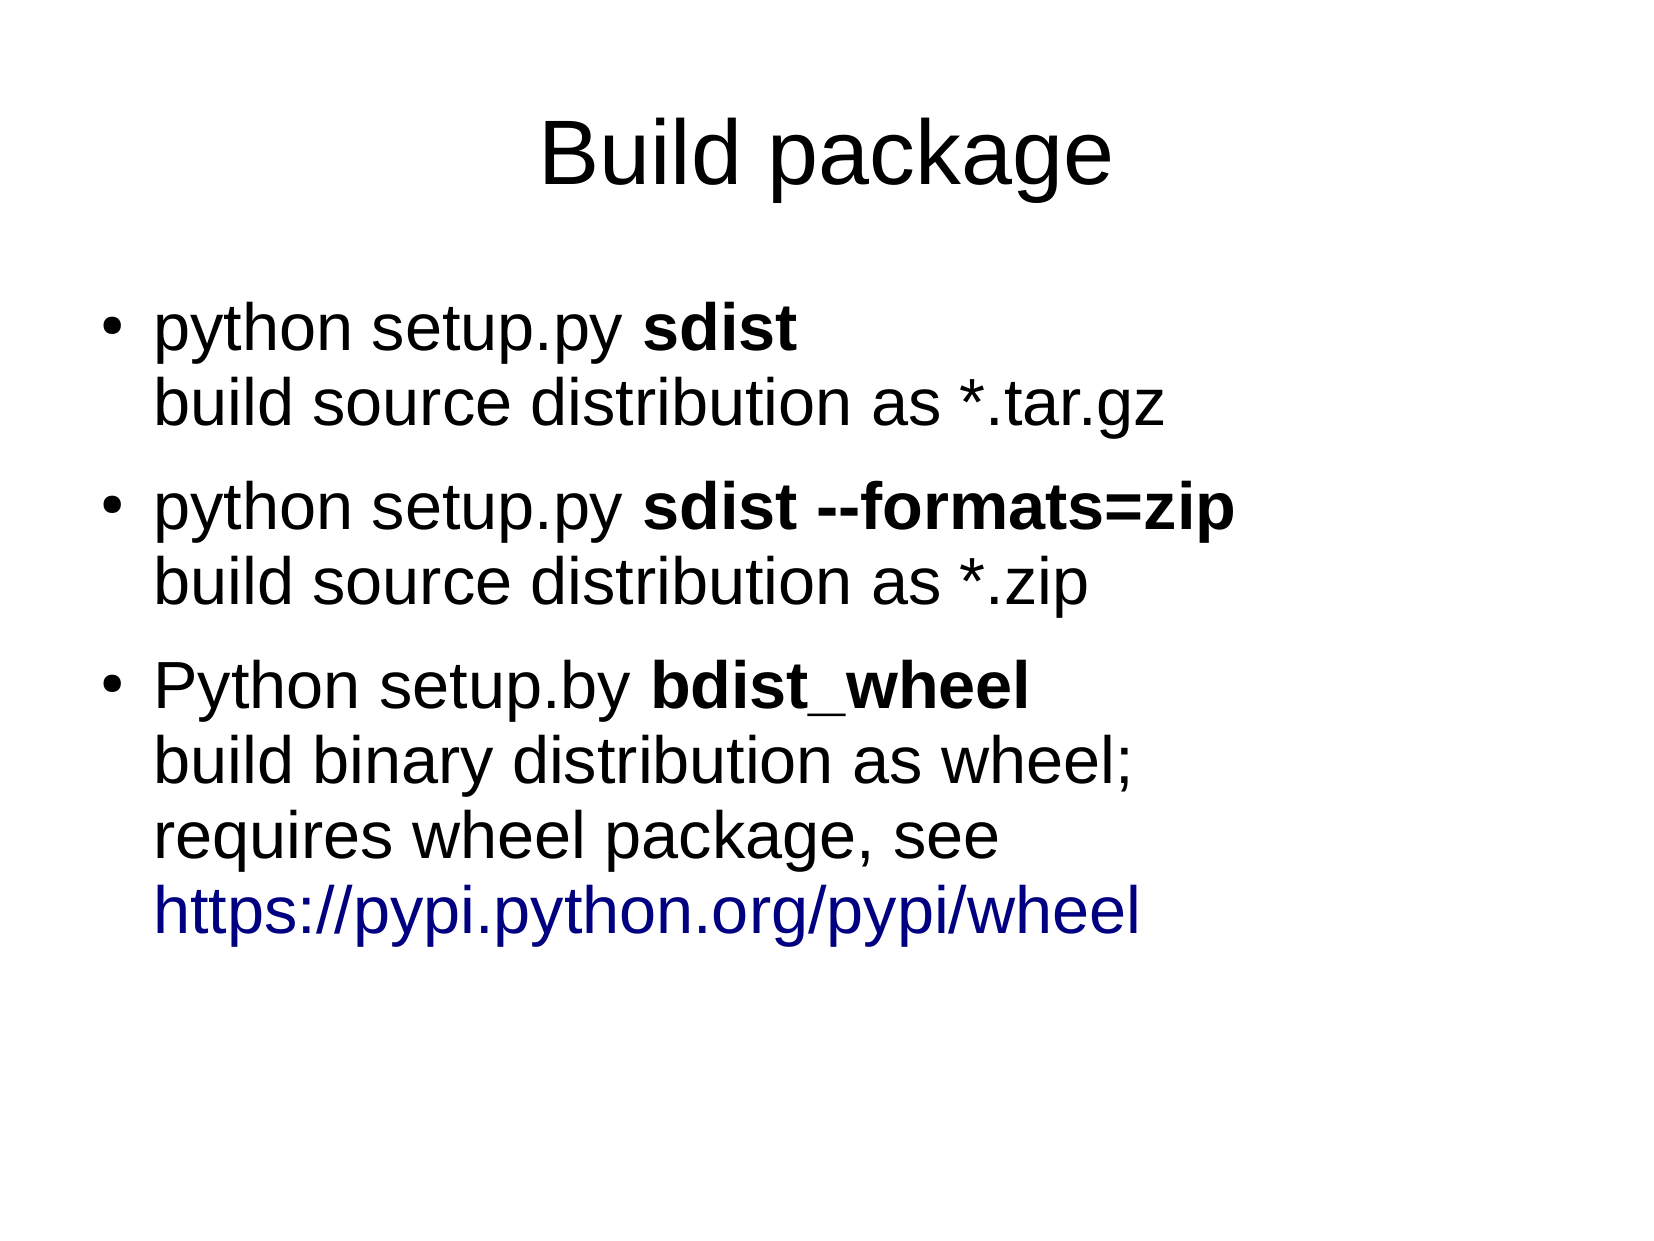

# Build package
python setup.py sdist
build source distribution as *.tar.gz
python setup.py sdist --formats=zip
build source distribution as *.zip
Python setup.by bdist_wheel
build binary distribution as wheel;
requires wheel package, see https://pypi.python.org/pypi/wheel